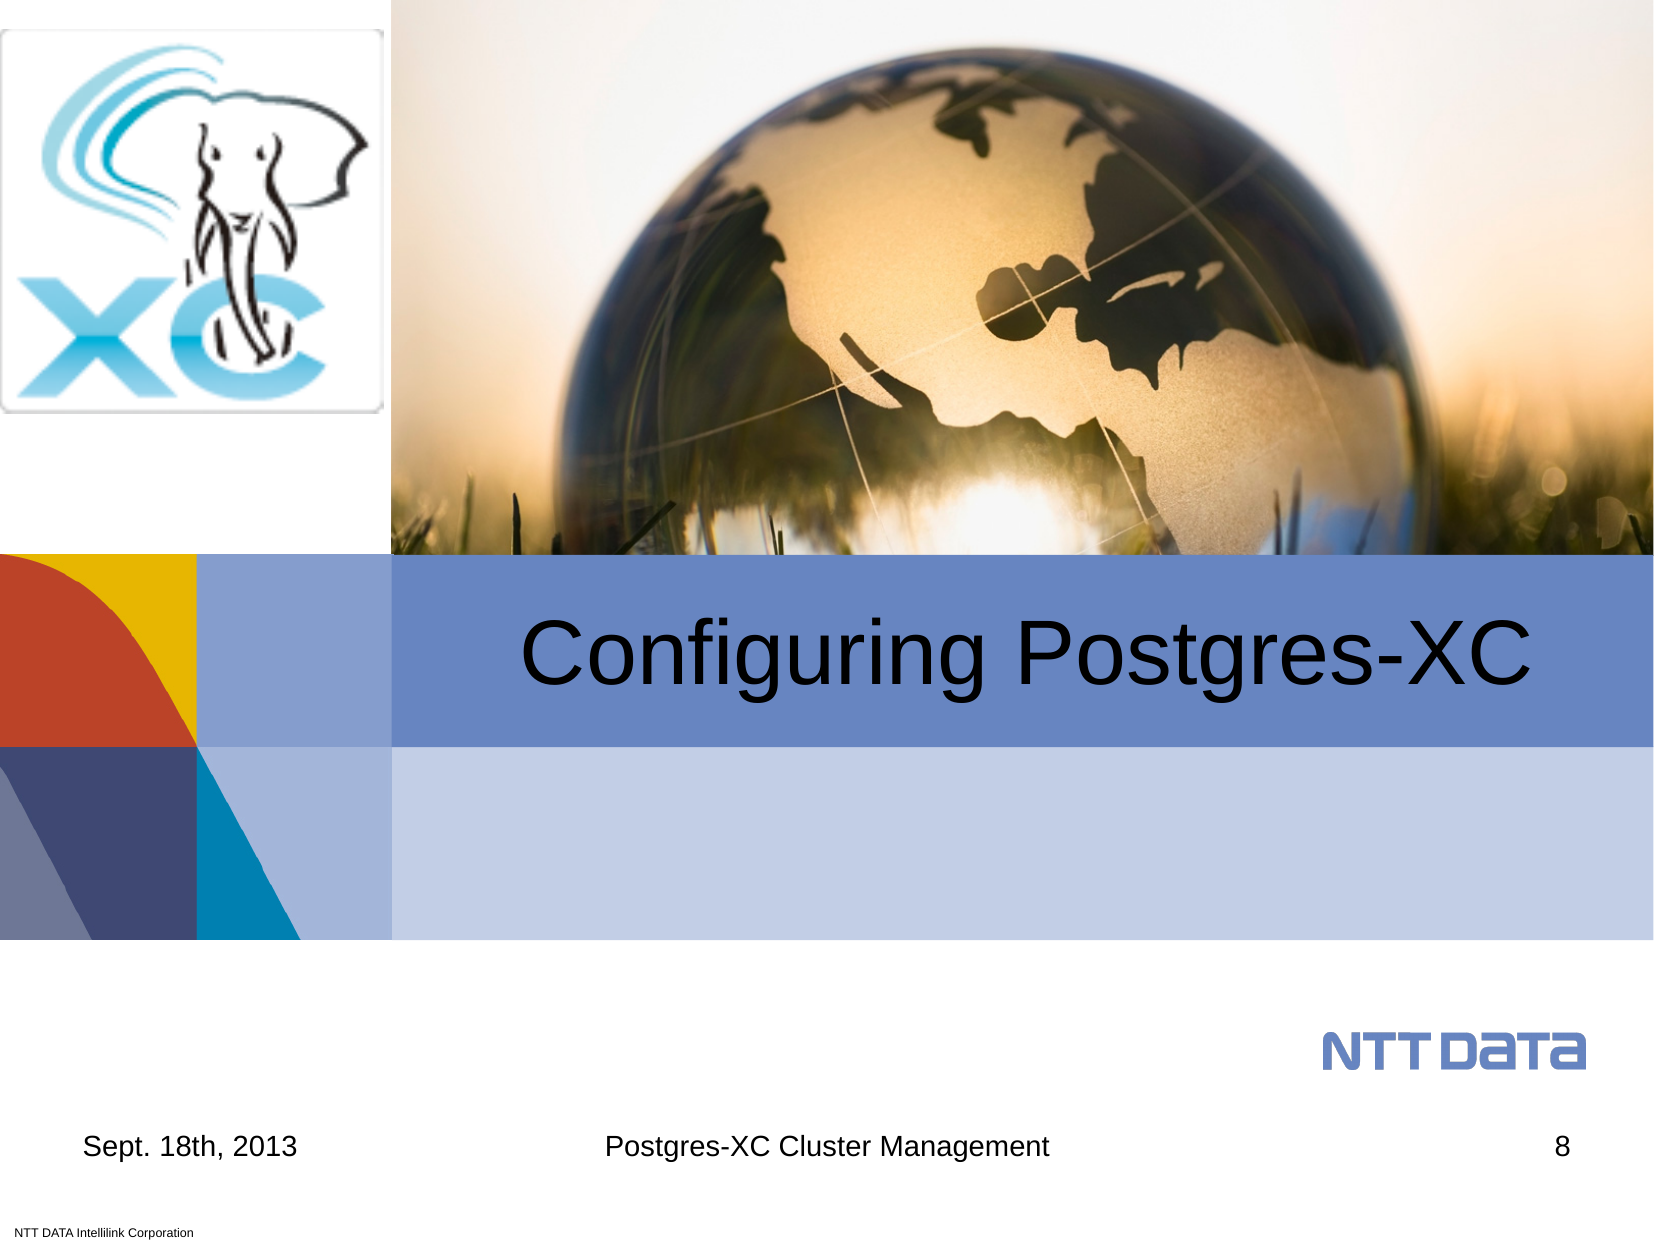

# Configuring Postgres-XC
Sept. 18th, 2013
Postgres-XC Cluster Management
8